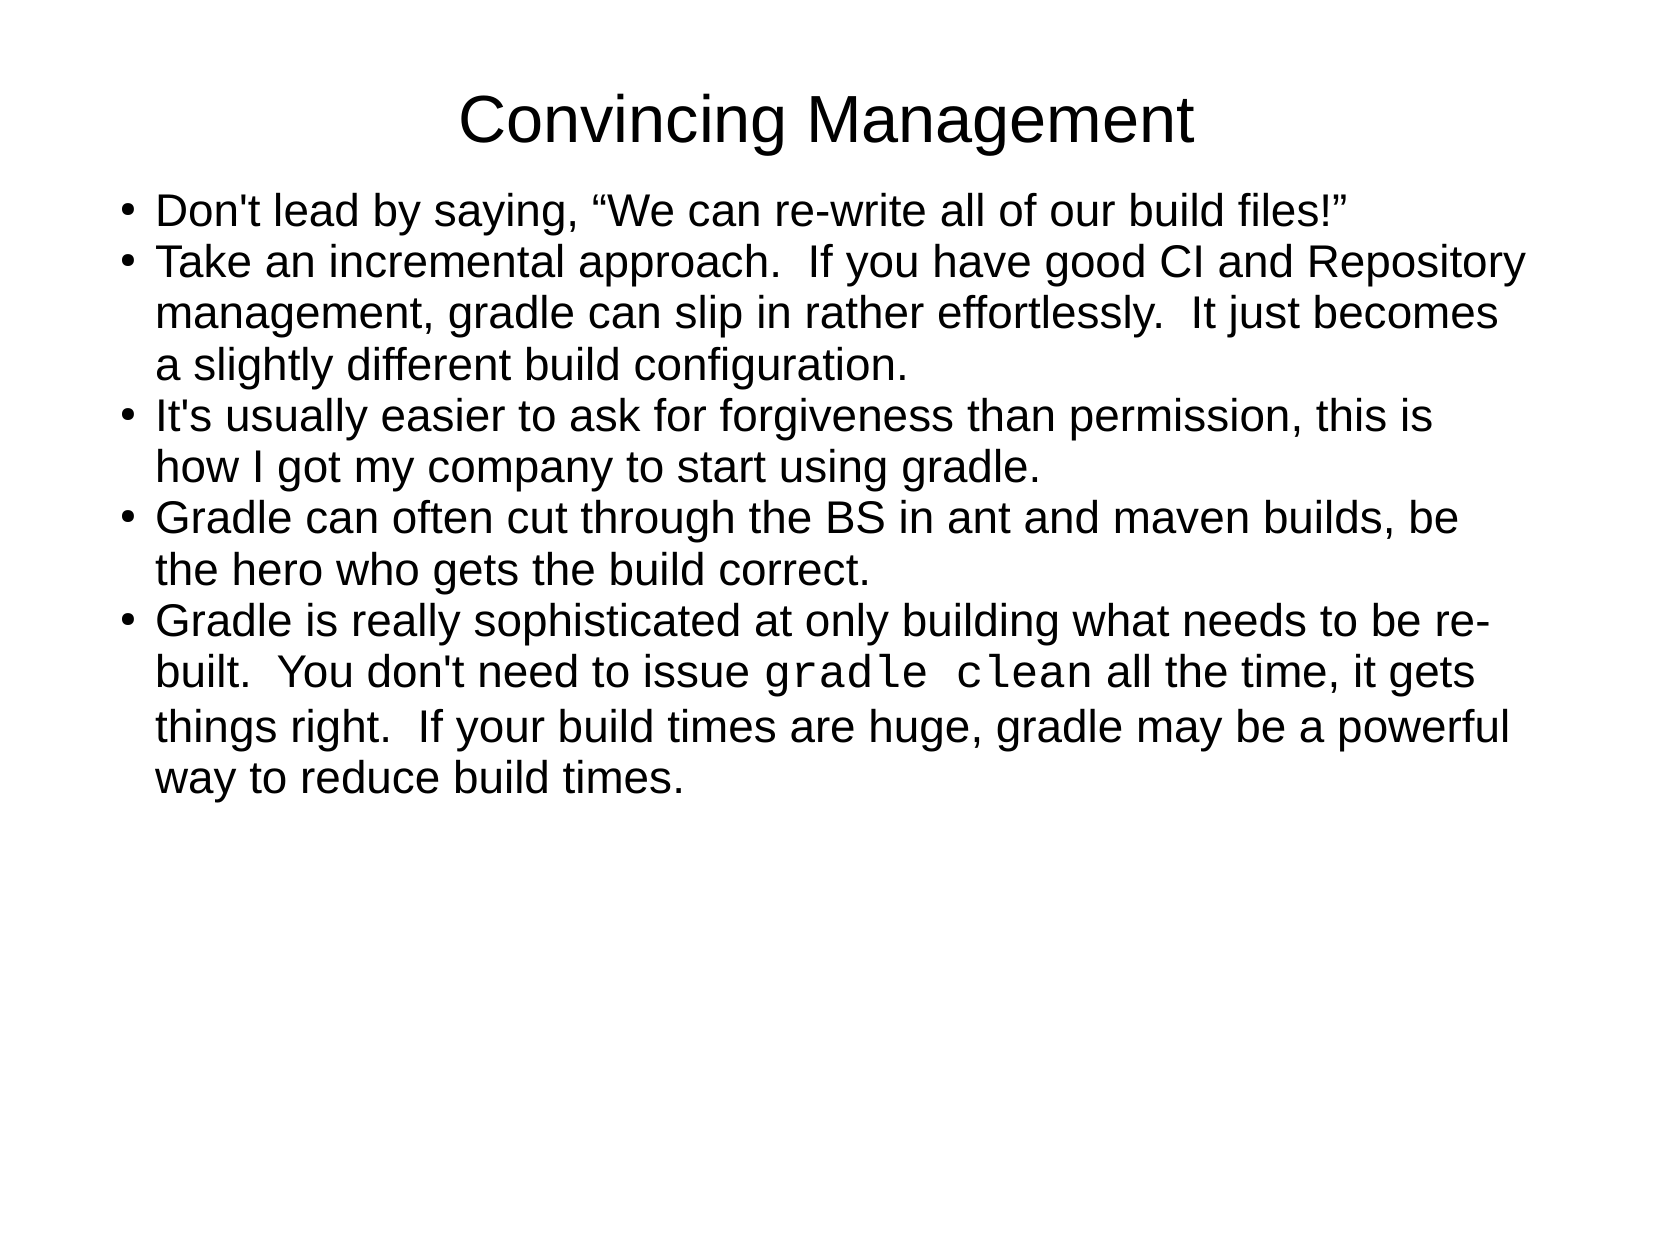

Convincing Management
Don't lead by saying, “We can re-write all of our build files!”
Take an incremental approach. If you have good CI and Repository management, gradle can slip in rather effortlessly. It just becomes a slightly different build configuration.
It's usually easier to ask for forgiveness than permission, this is how I got my company to start using gradle.
Gradle can often cut through the BS in ant and maven builds, be the hero who gets the build correct.
Gradle is really sophisticated at only building what needs to be re-built. You don't need to issue gradle clean all the time, it gets things right. If your build times are huge, gradle may be a powerful way to reduce build times.